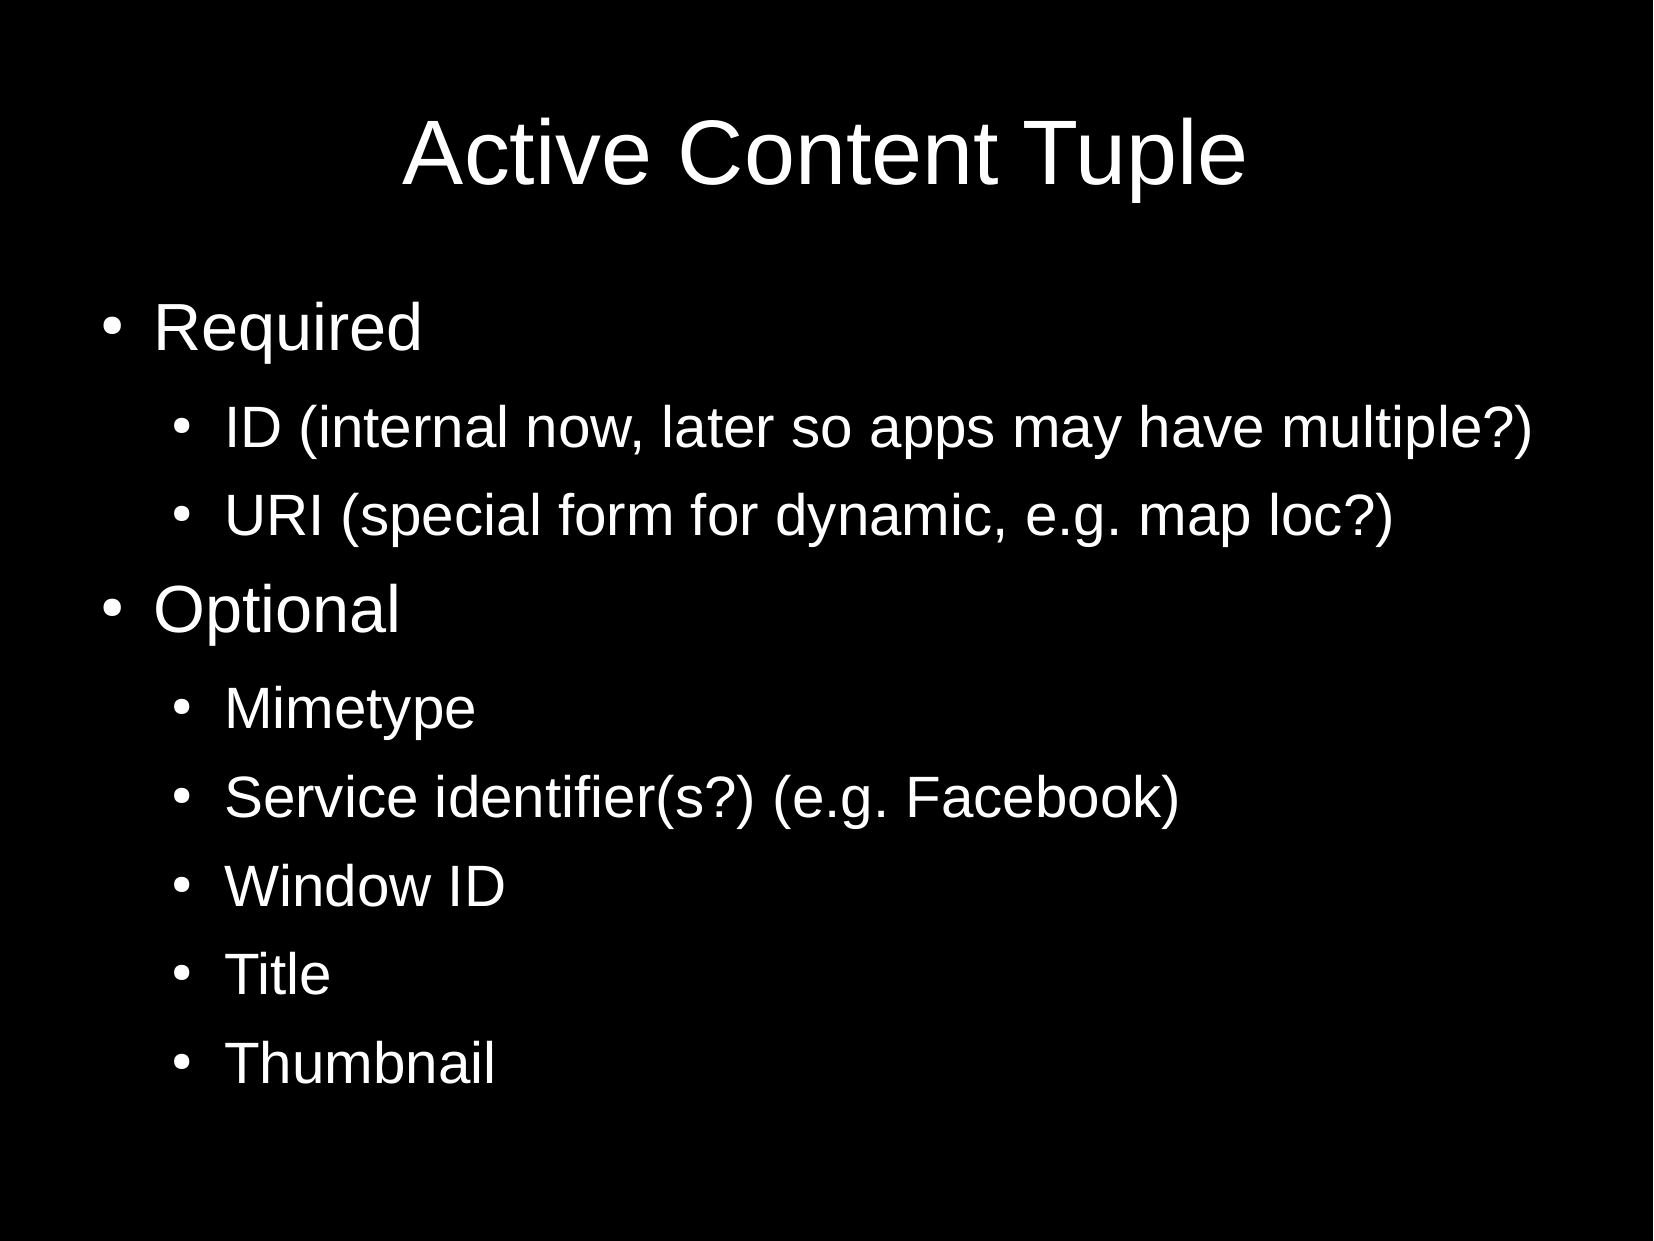

# Active Content Tuple
Required
ID (internal now, later so apps may have multiple?)
URI (special form for dynamic, e.g. map loc?)
Optional
Mimetype
Service identifier(s?) (e.g. Facebook)
Window ID
Title
Thumbnail